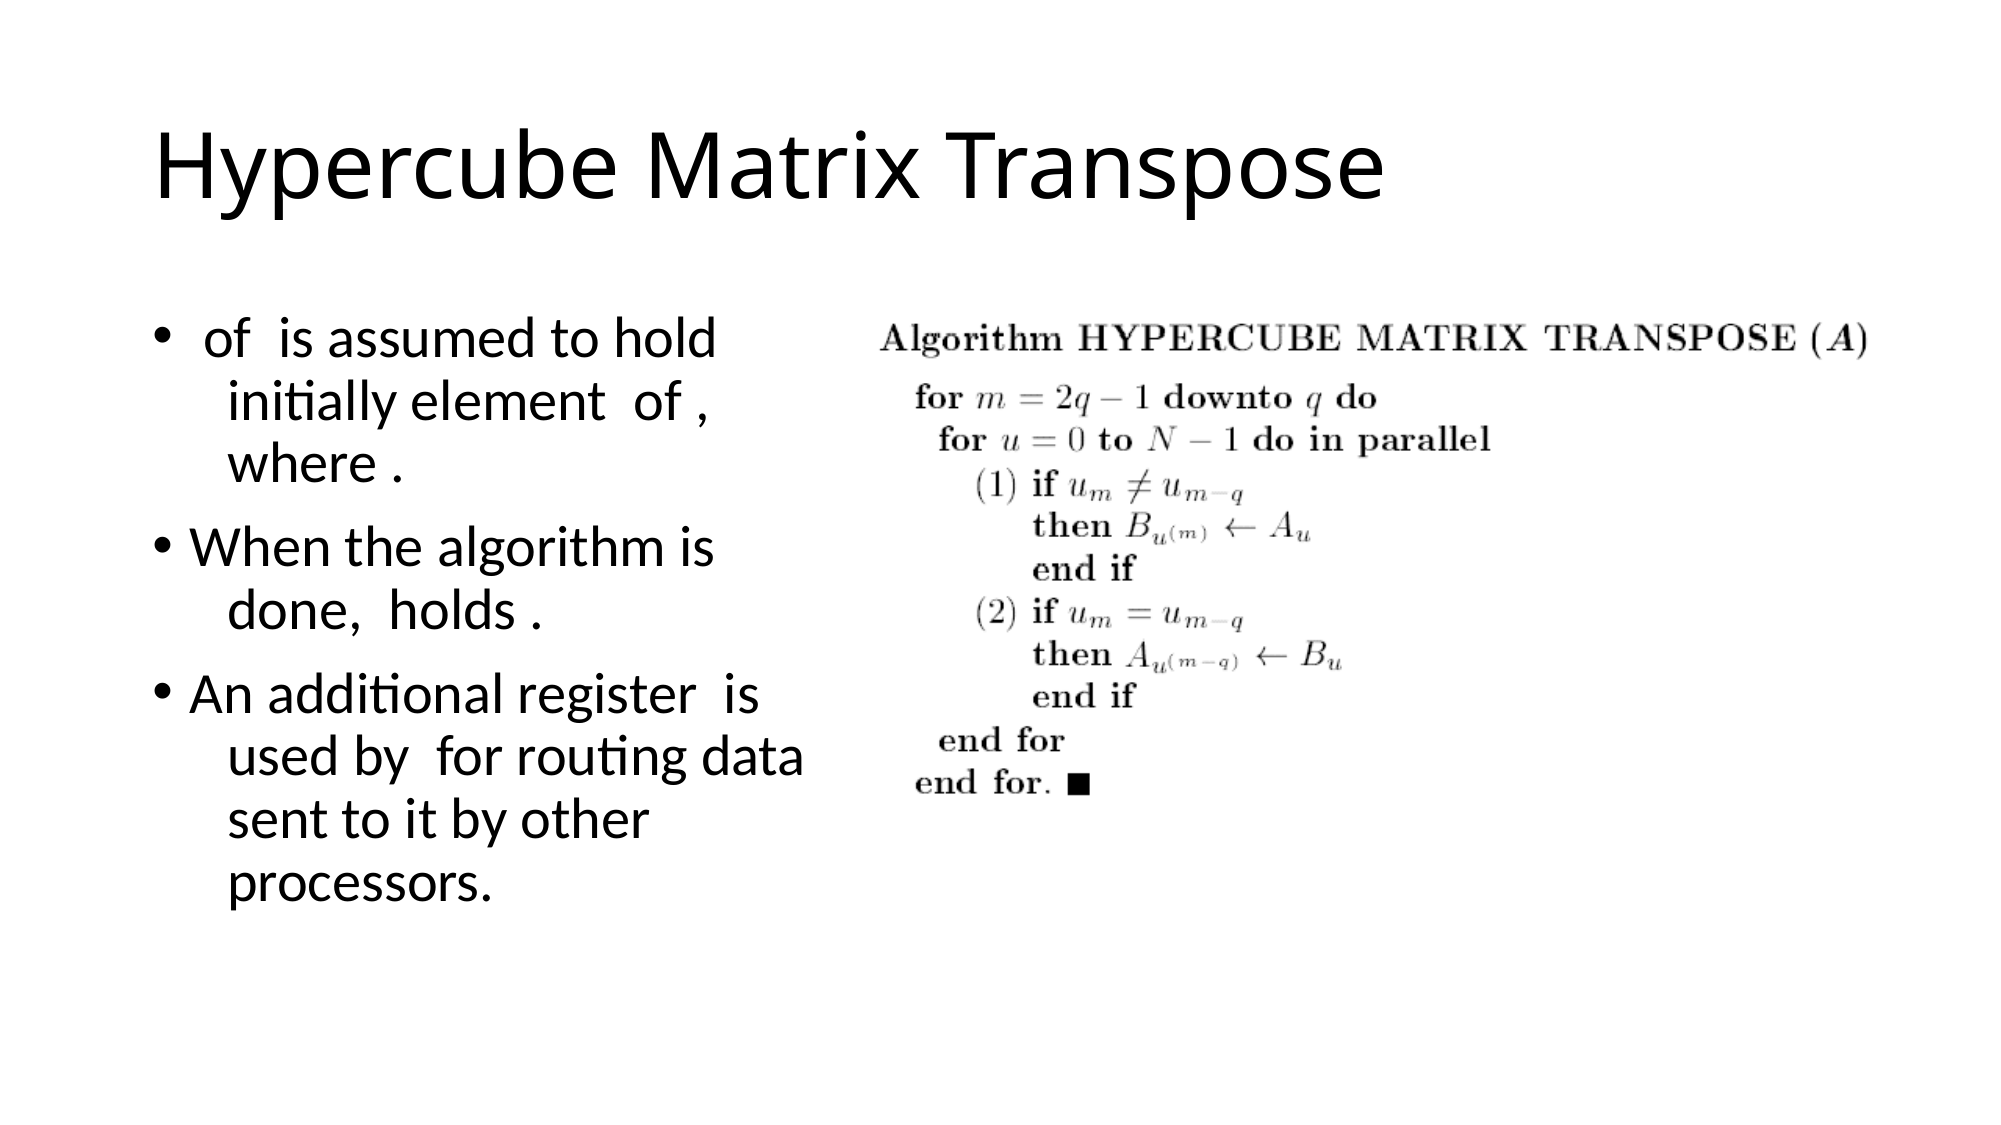

# Hypercube Matrix Transpose
 of is assumed to hold initially element of , where .
When the algorithm is done, holds .
An additional register is used by for routing data sent to it by other processors.